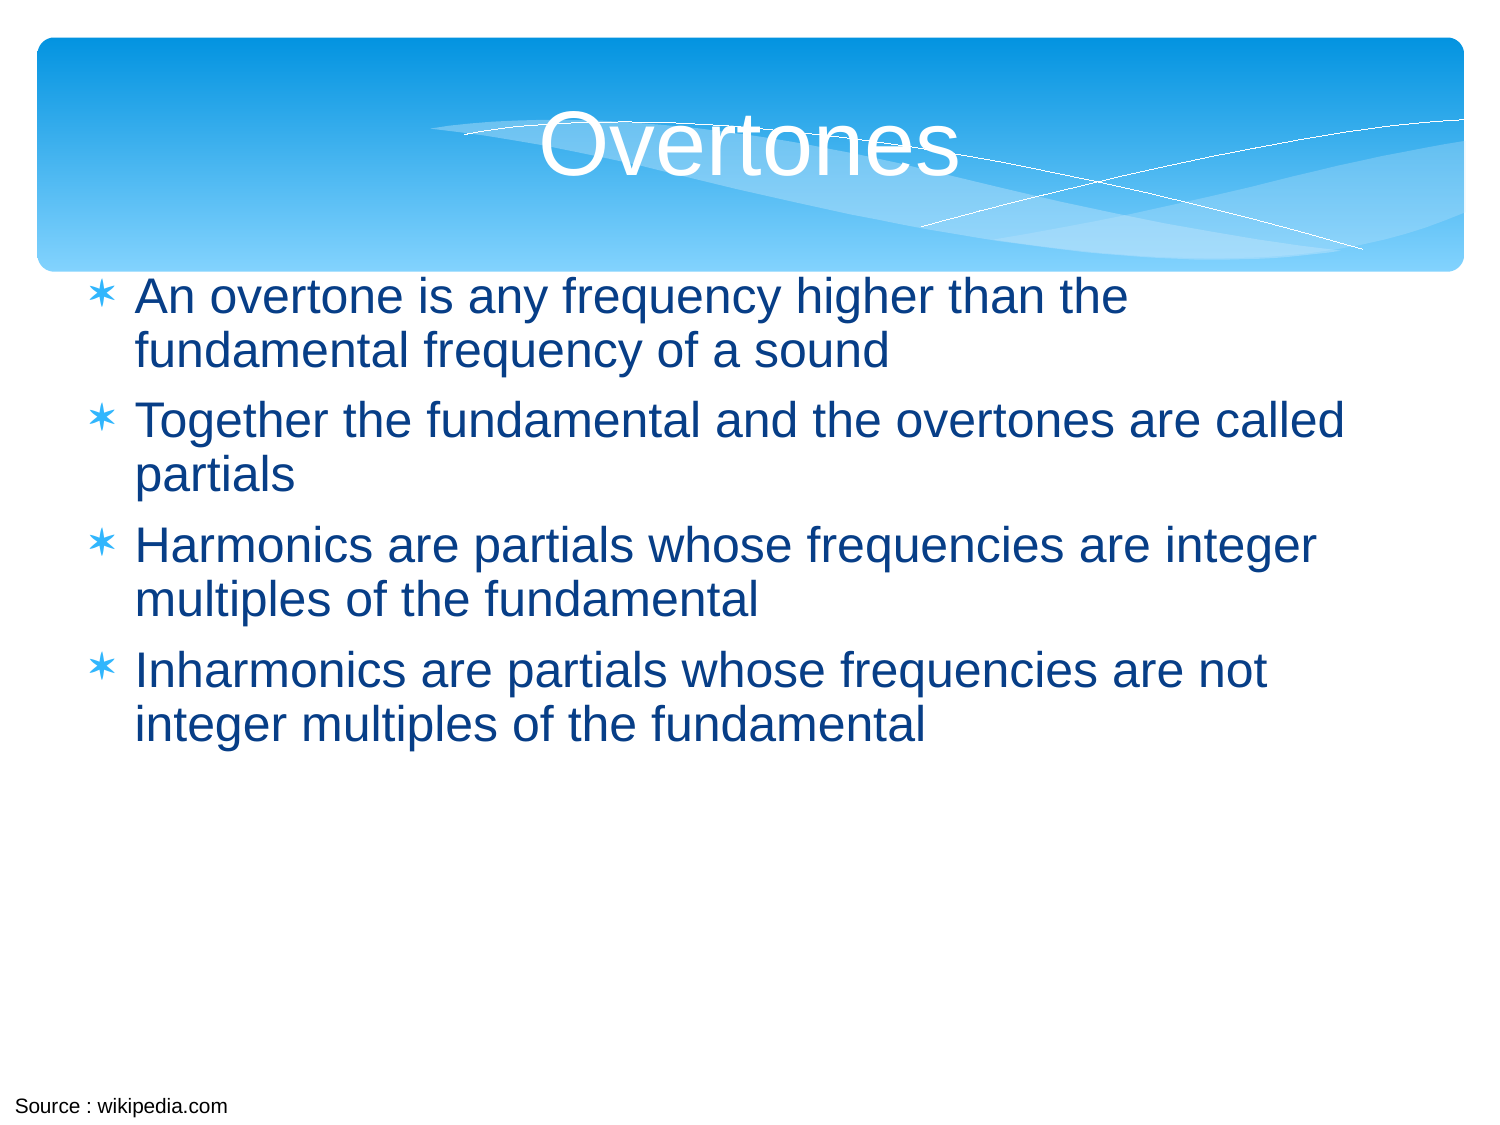

# Overtones
An overtone is any frequency higher than the fundamental frequency of a sound
Together the fundamental and the overtones are called partials
Harmonics are partials whose frequencies are integer multiples of the fundamental
Inharmonics are partials whose frequencies are not integer multiples of the fundamental
Source : wikipedia.com